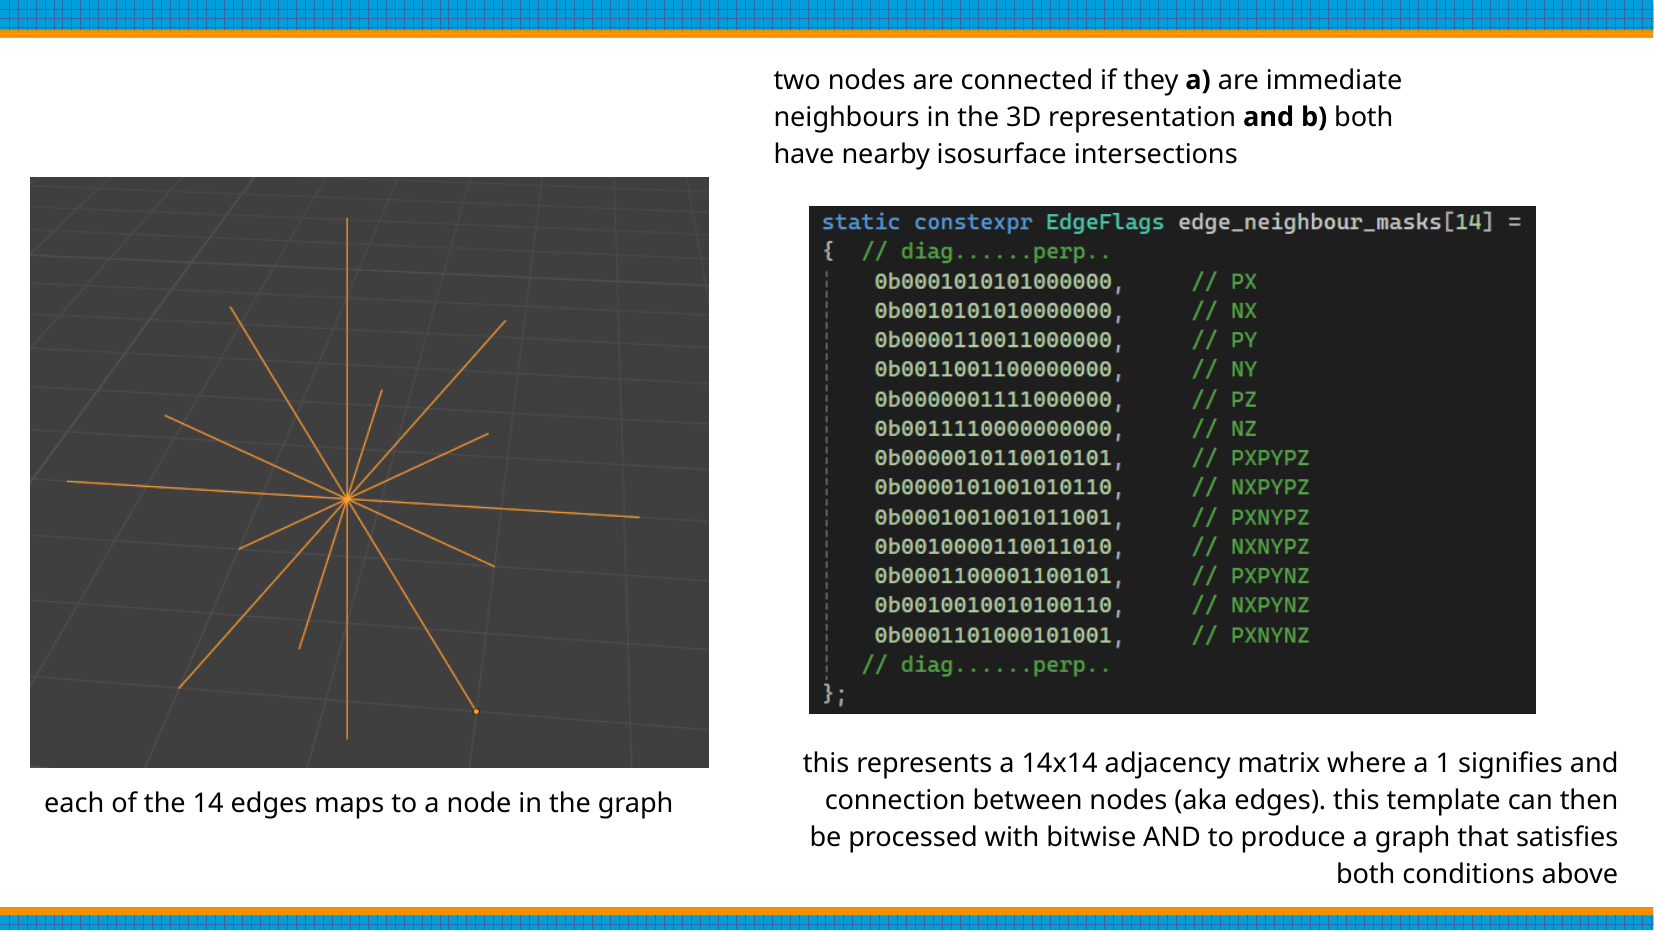

two nodes are connected if they a) are immediate neighbours in the 3D representation and b) both have nearby isosurface intersections
this represents a 14x14 adjacency matrix where a 1 signifies and connection between nodes (aka edges). this template can then be processed with bitwise AND to produce a graph that satisfies both conditions above
each of the 14 edges maps to a node in the graph